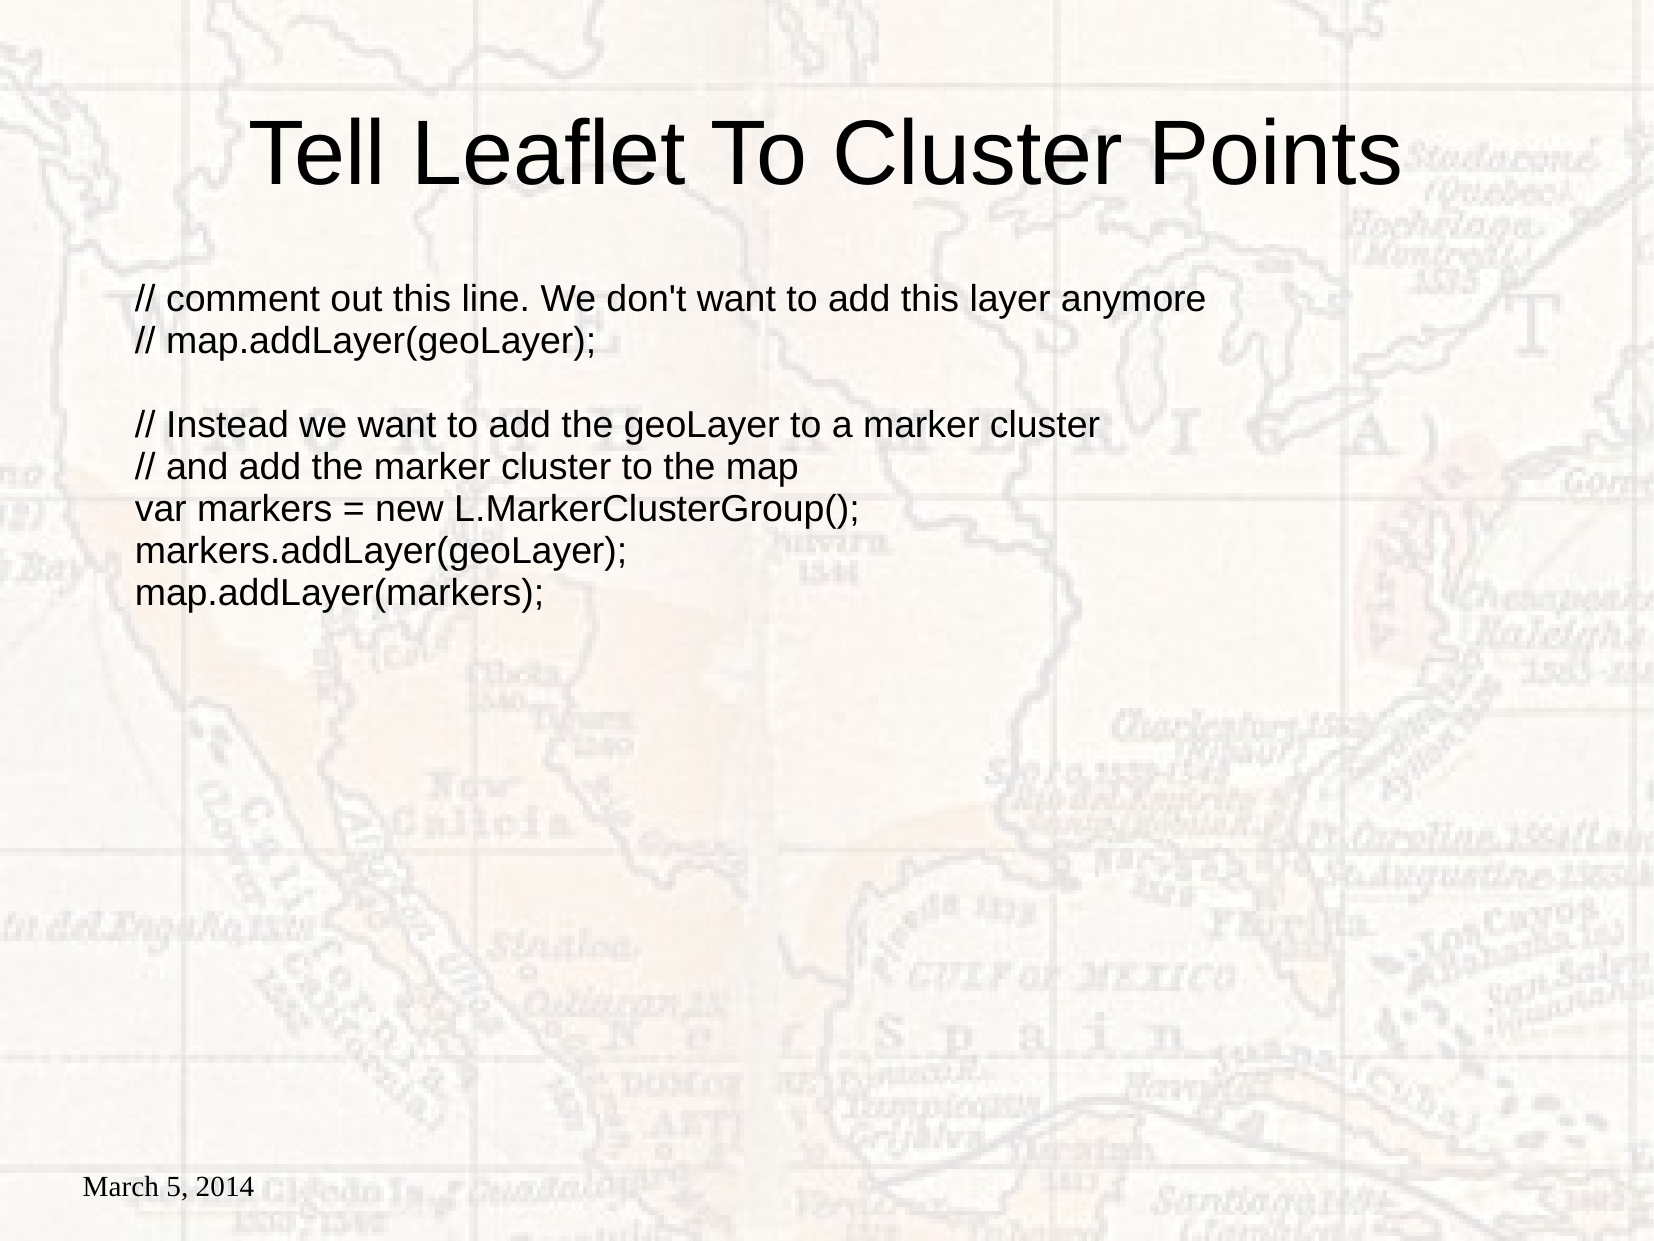

# Tell Leaflet To Cluster Points
// comment out this line. We don't want to add this layer anymore
// map.addLayer(geoLayer);
// Instead we want to add the geoLayer to a marker cluster
// and add the marker cluster to the map
var markers = new L.MarkerClusterGroup();
markers.addLayer(geoLayer);
map.addLayer(markers);